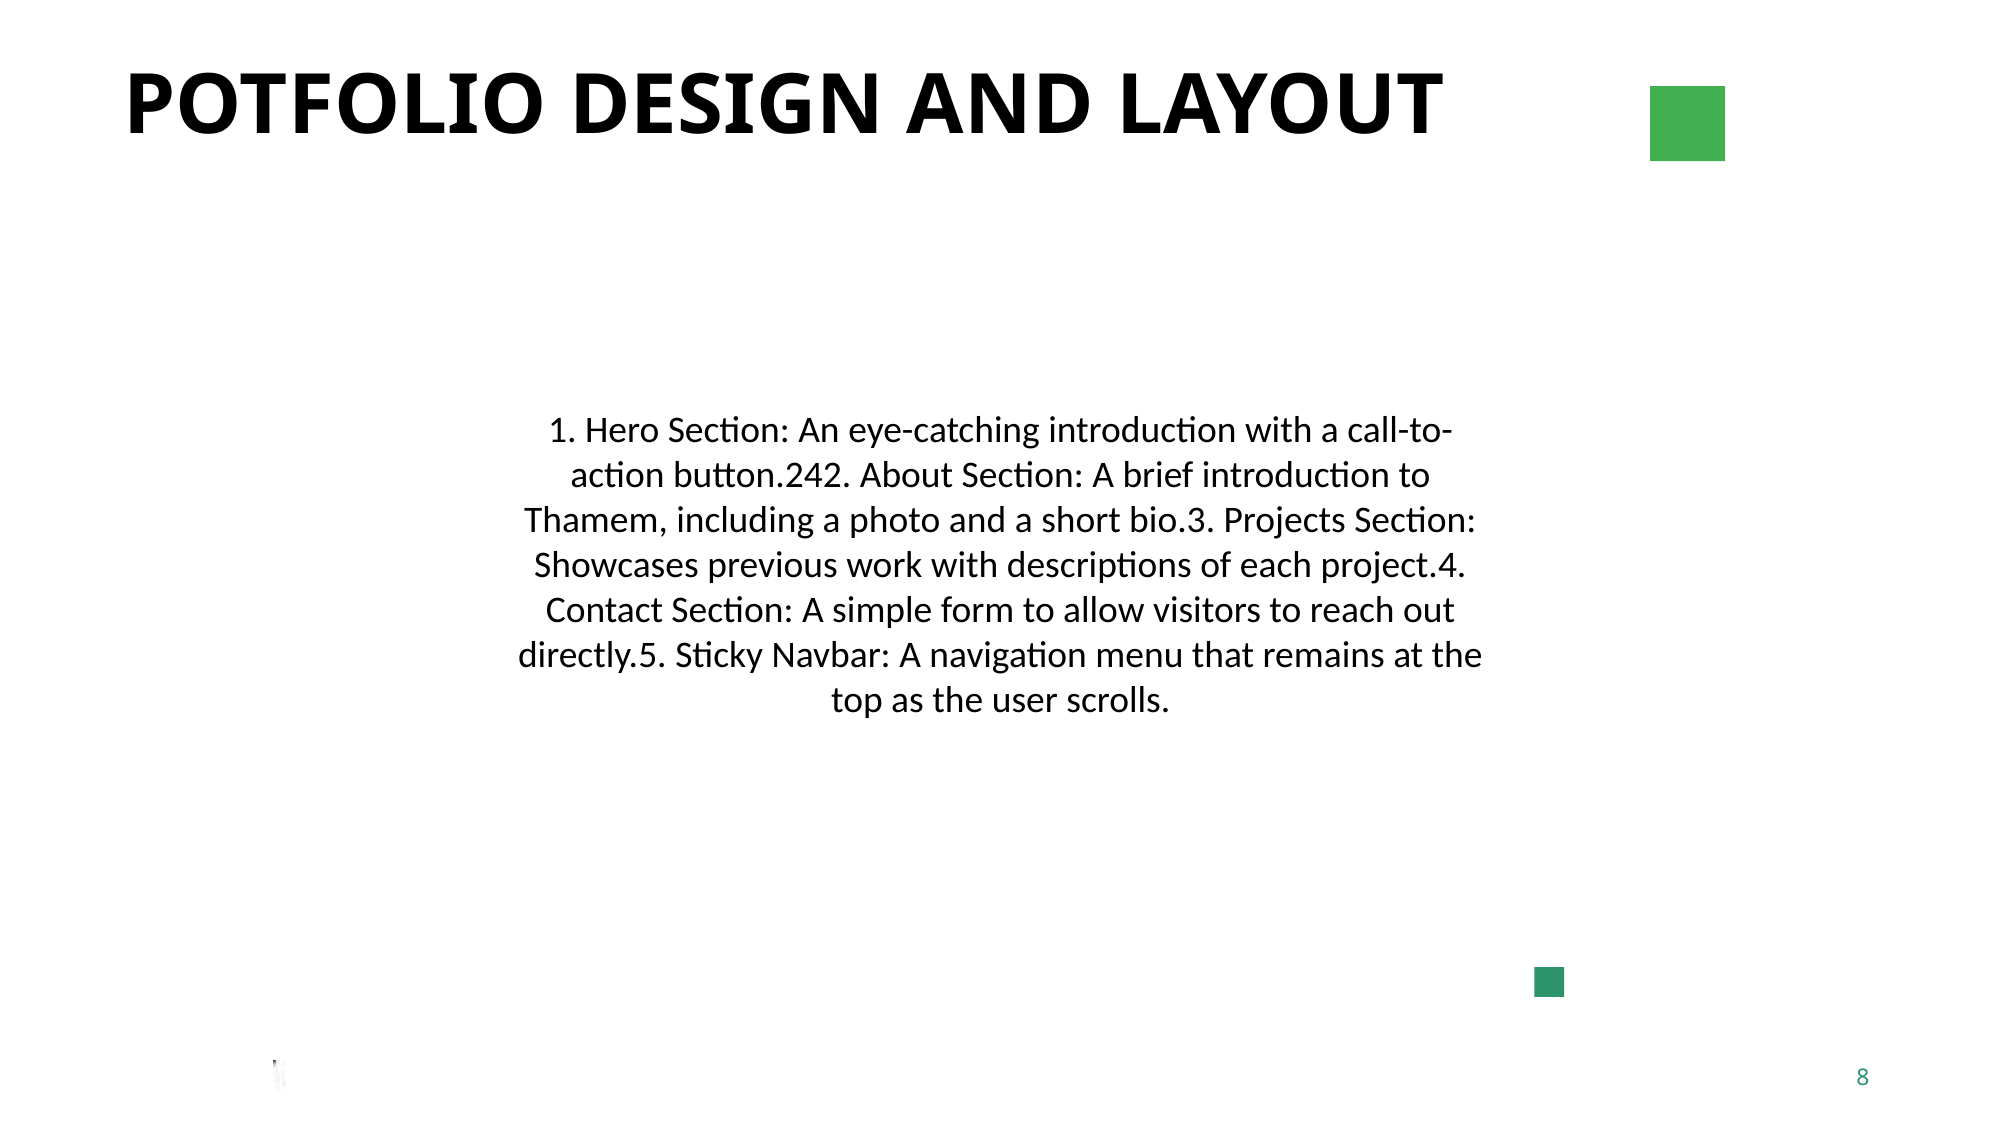

POTFOLIO DESIGN AND LAYOUT
1. Hero Section: An eye-catching introduction with a call-to-action button.242. About Section: A brief introduction to Thamem, including a photo and a short bio.3. Projects Section: Showcases previous work with descriptions of each project.4. Contact Section: A simple form to allow visitors to reach out directly.5. Sticky Navbar: A navigation menu that remains at the top as the user scrolls.